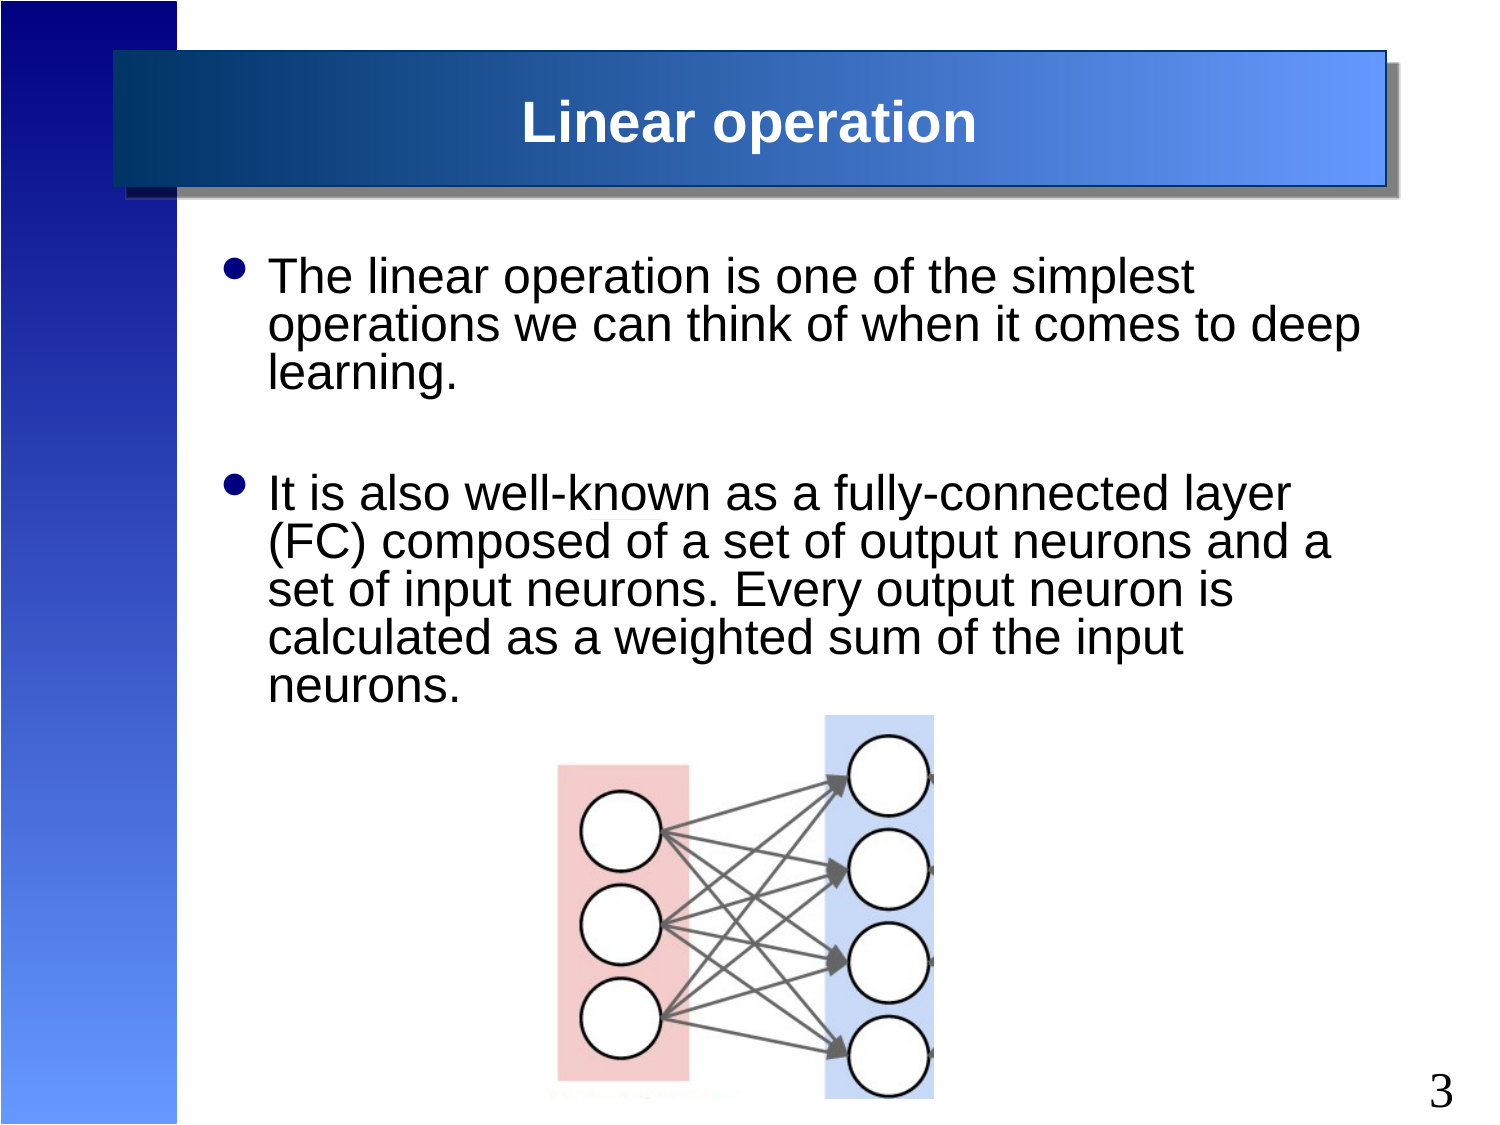

# Linear operation
The linear operation is one of the simplest operations we can think of when it comes to deep learning.
It is also well-known as a fully-connected layer (FC) composed of a set of output neurons and a set of input neurons. Every output neuron is calculated as a weighted sum of the input neurons.